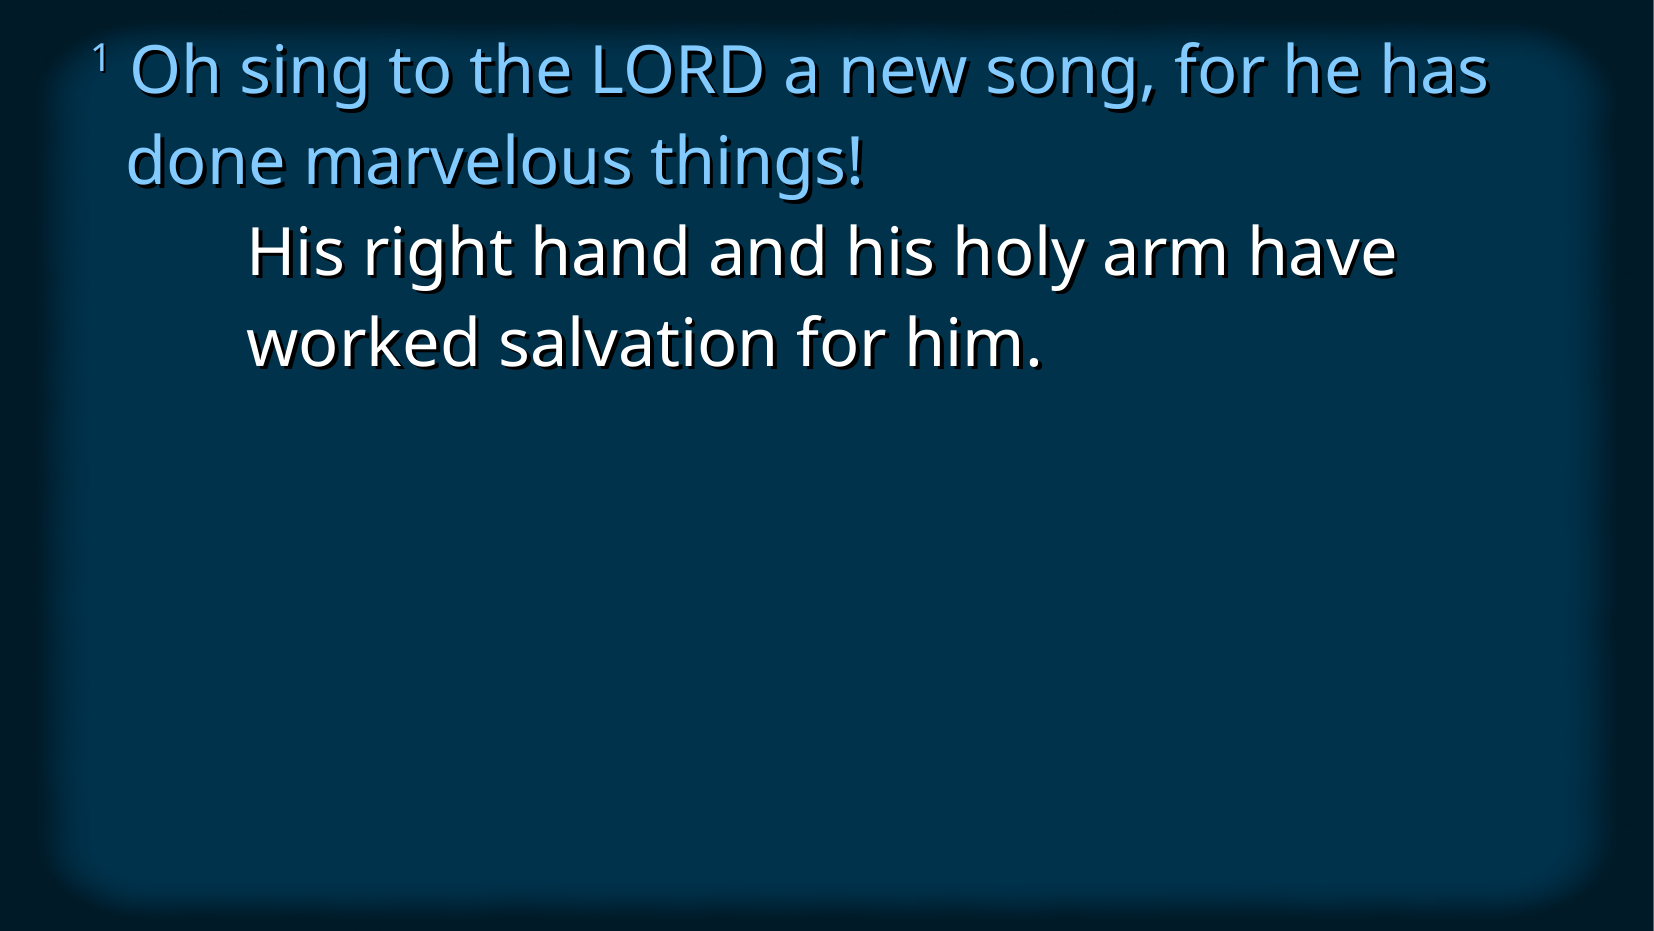

1 Oh sing to the LORD a new song, for he has
 done marvelous things!
 His right hand and his holy arm have
 worked salvation for him.